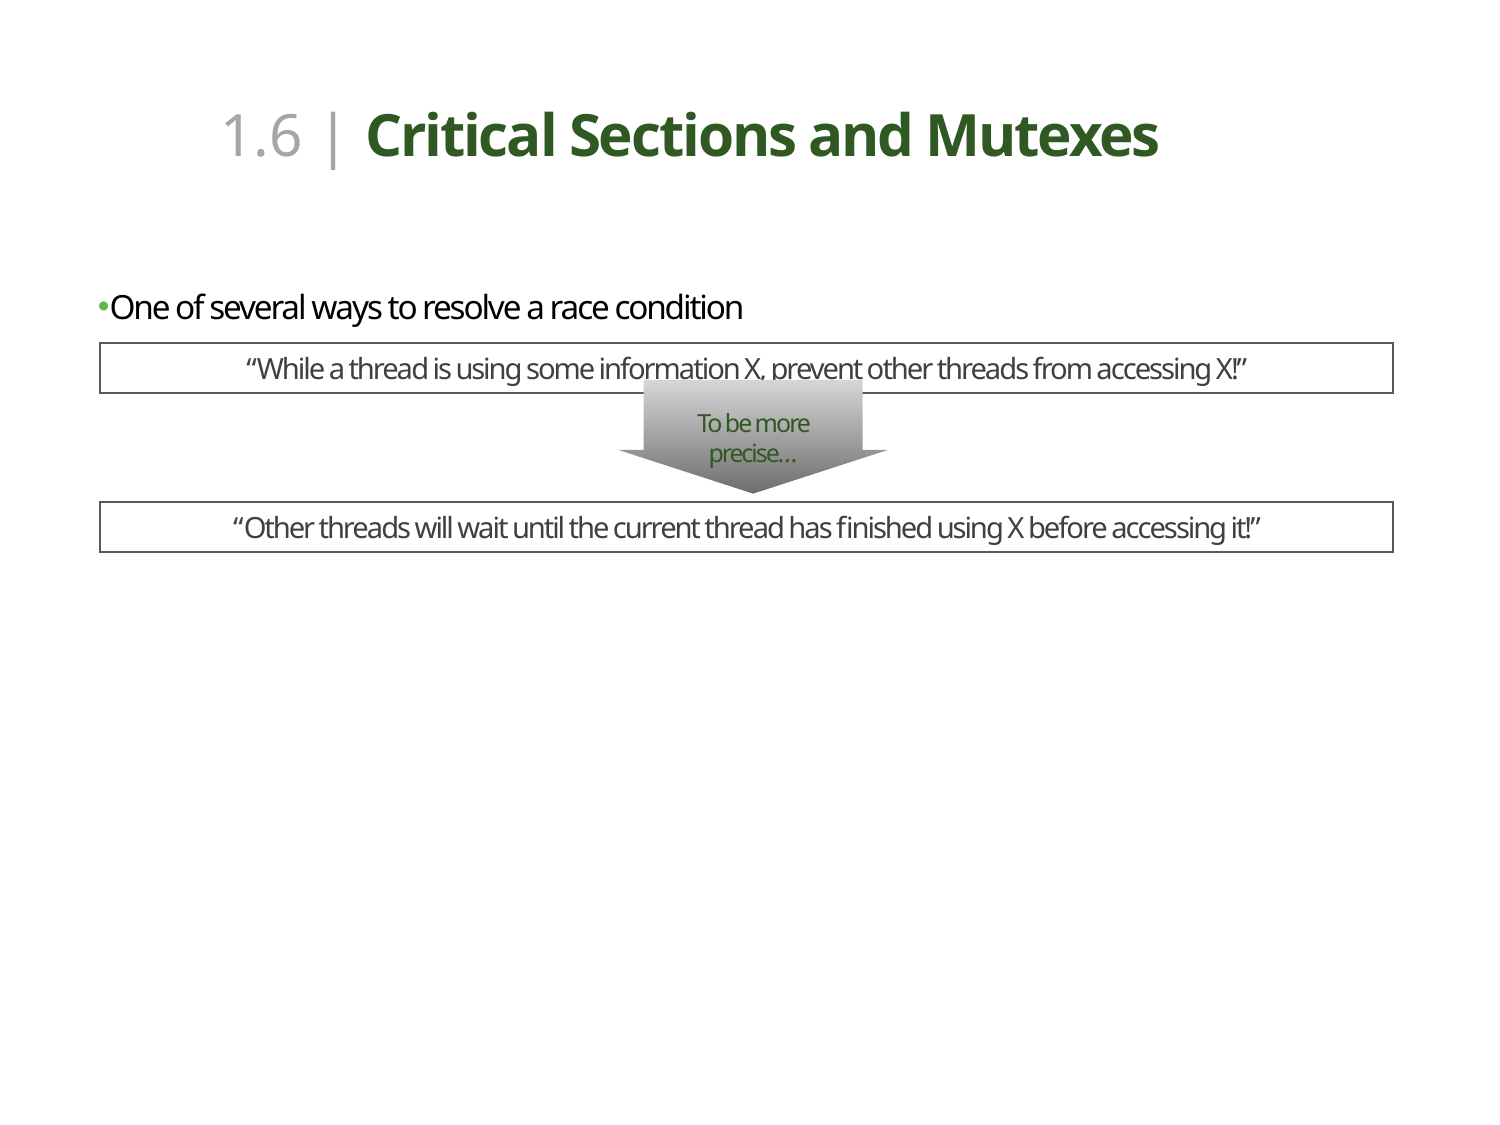

1.6 | Critical Sections and Mutexes
One of several ways to resolve a race condition
“While a thread is using some information X, prevent other threads from accessing X!”
To be more precise…
“Other threads will wait until the current thread has finished using X before accessing it!”